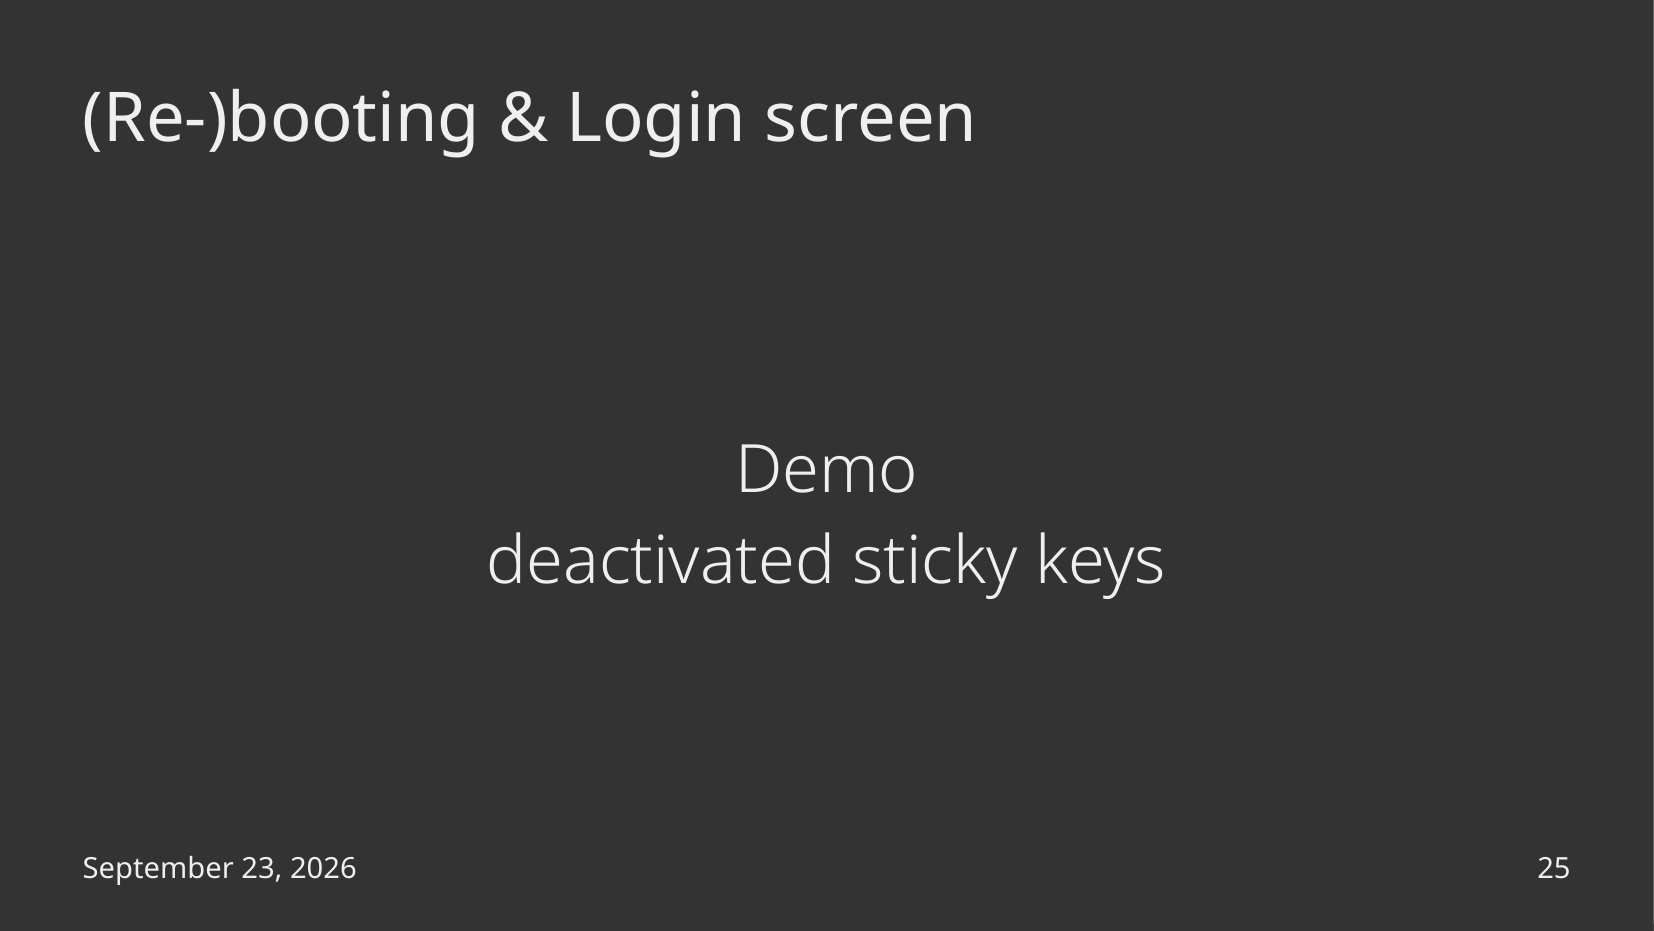

# (Re-)booting & Login screen
Demo
deactivated sticky keys
25